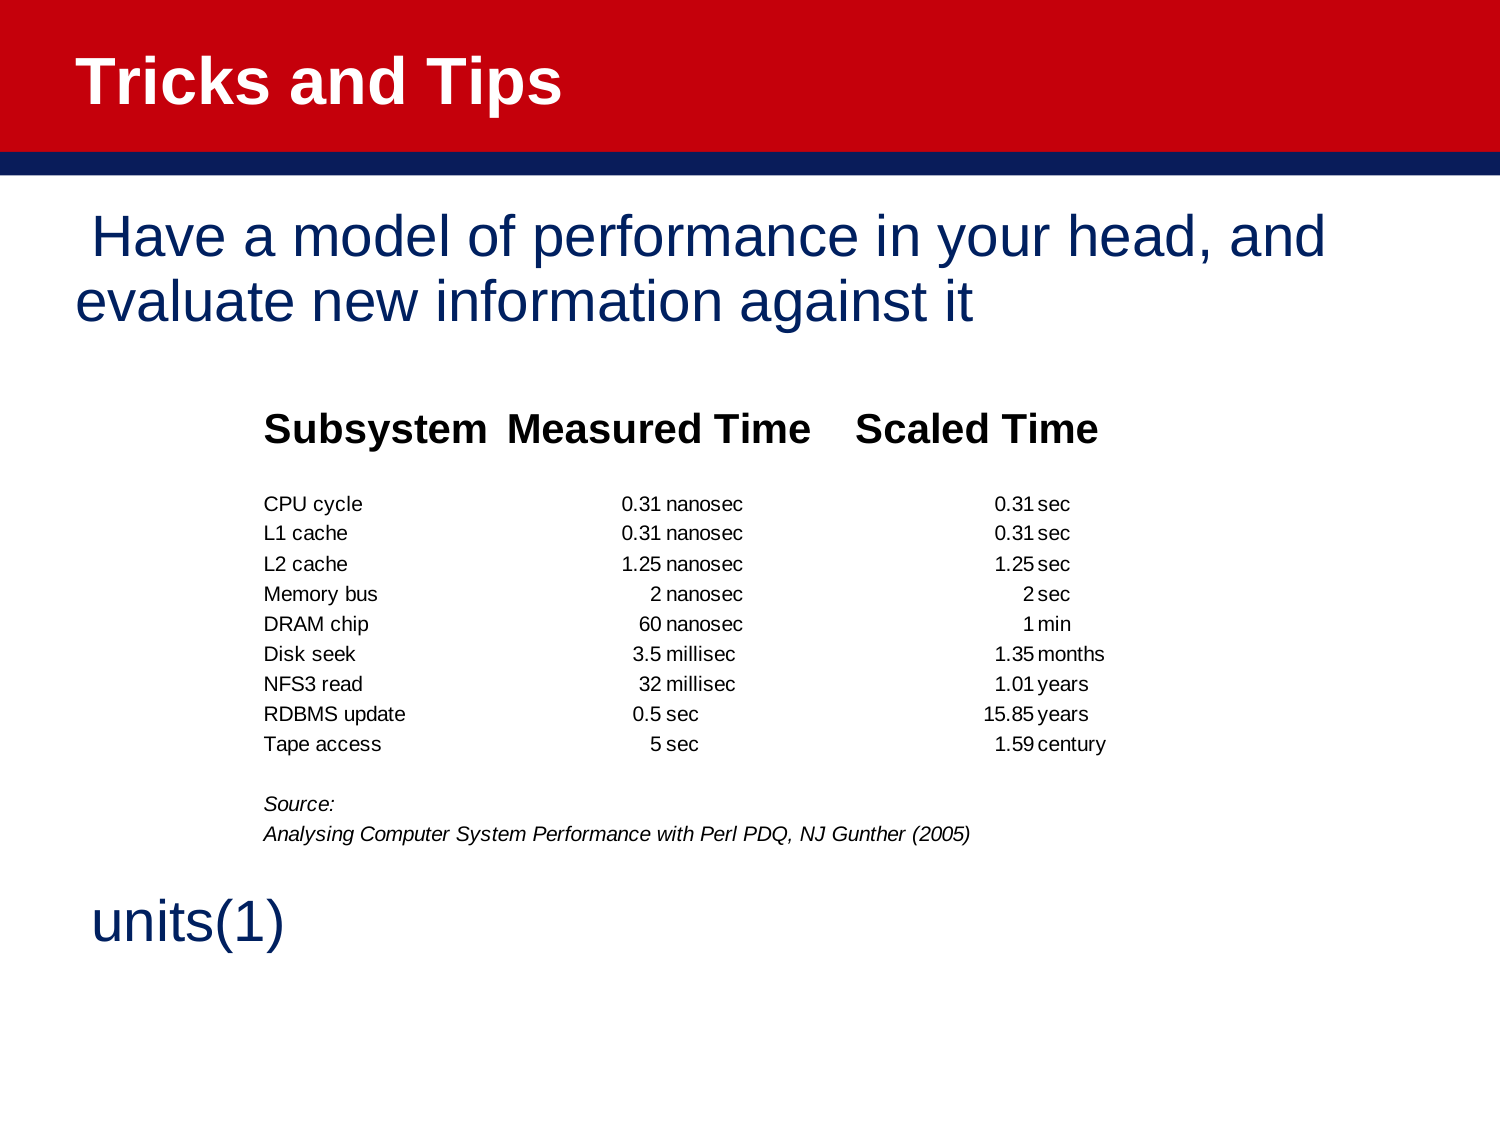

# Tricks and Tips
 Have a model of performance in your head, and evaluate new information against it
 units(1)‏